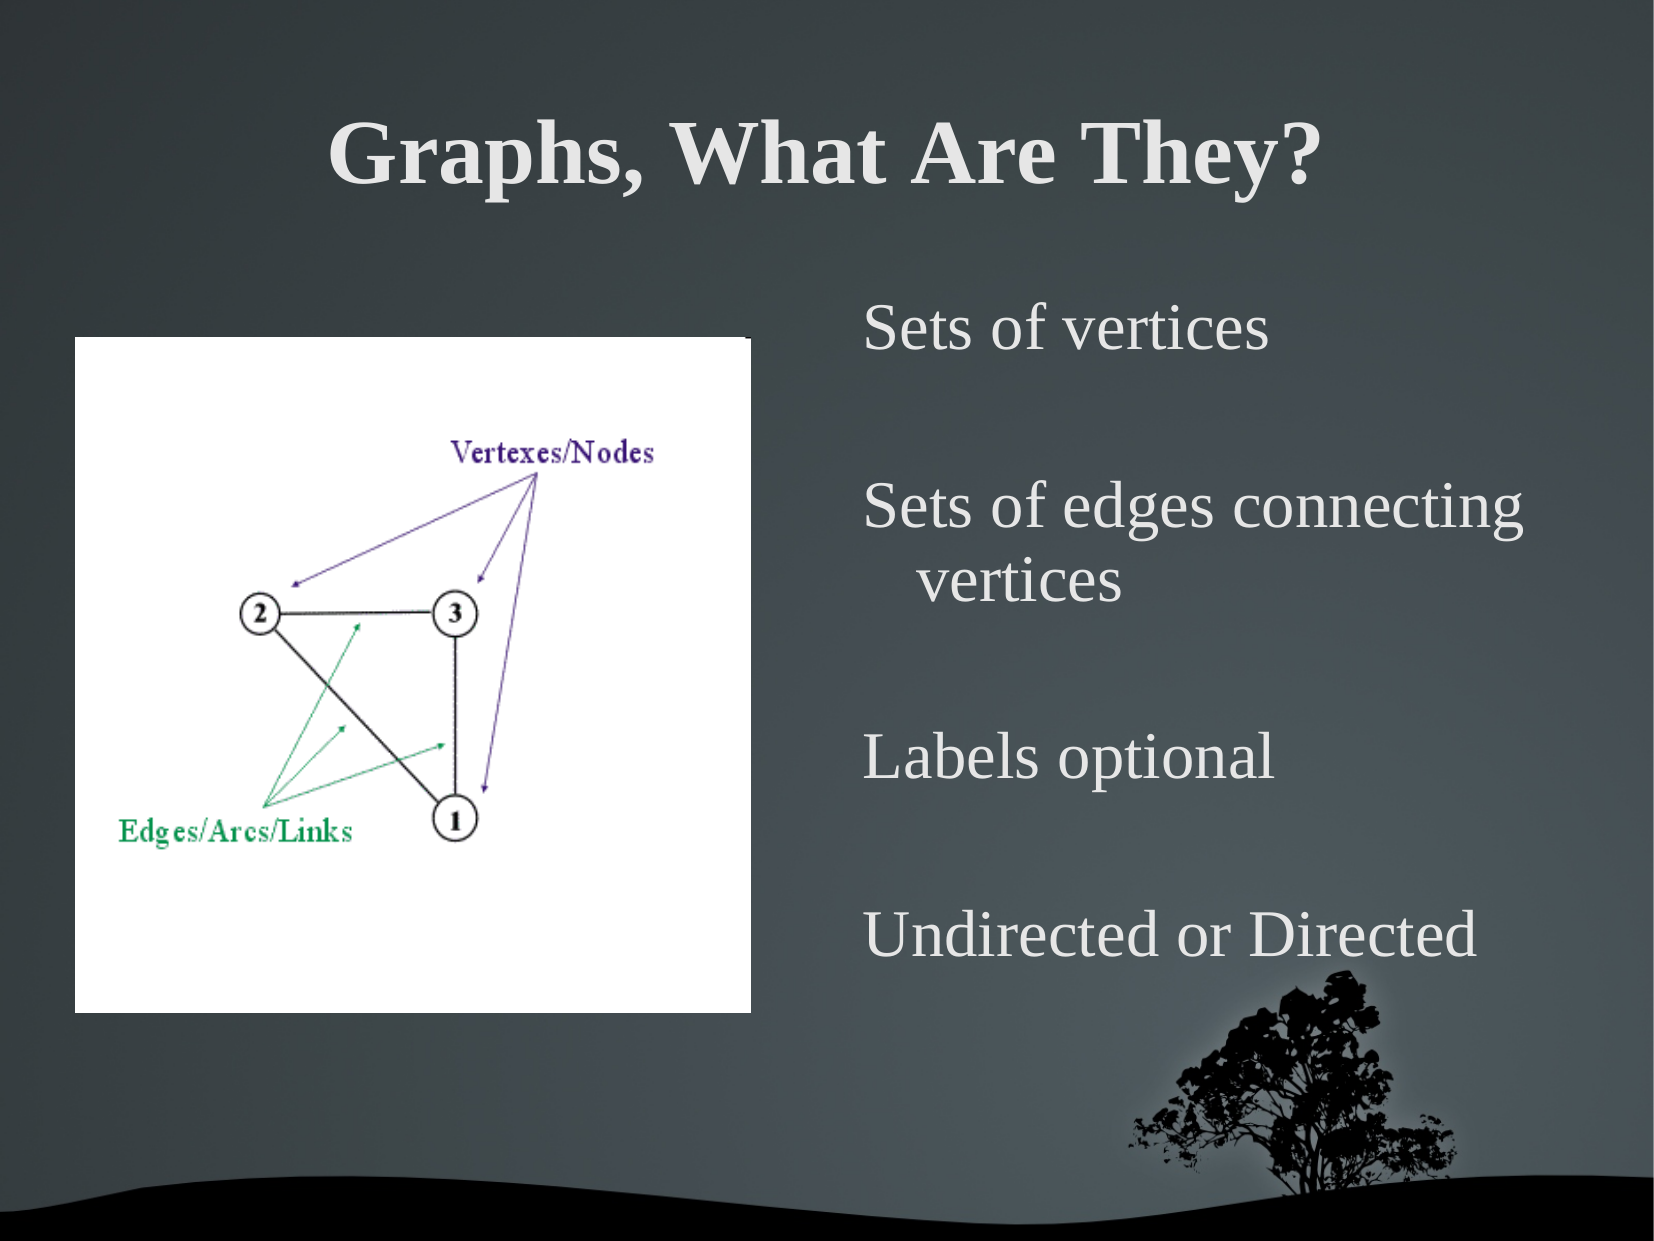

# Graphs, What Are They?
Sets of vertices
Sets of edges connecting vertices
Labels optional
Undirected or Directed